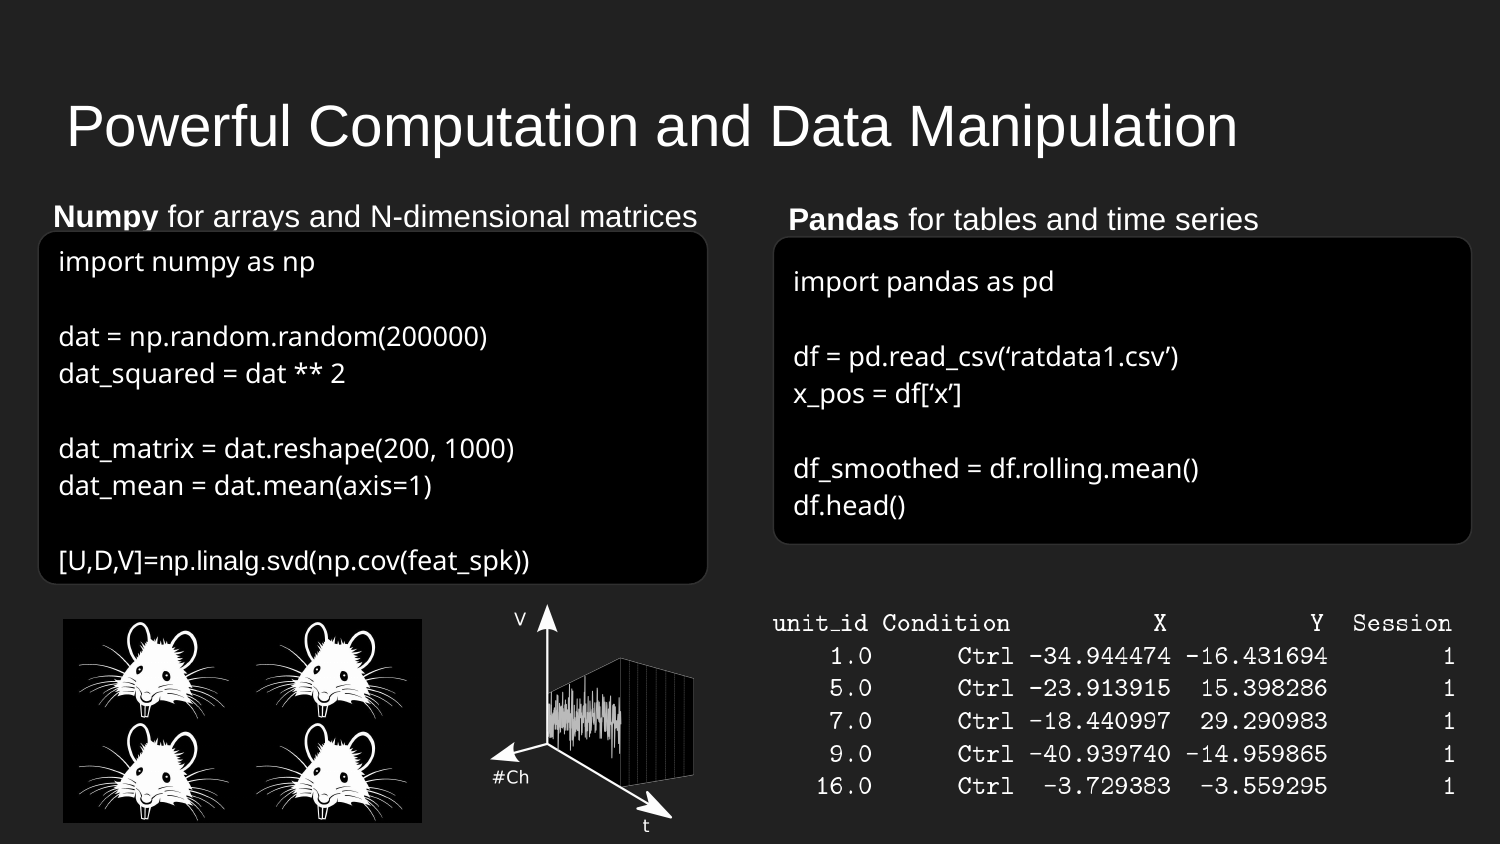

# Powerful Computation and Data Manipulation
Numpy for arrays and N-dimensional matrices
Pandas for tables and time series
import numpy as np
dat = np.random.random(200000)
dat_squared = dat ** 2
dat_matrix = dat.reshape(200, 1000)
dat_mean = dat.mean(axis=1)
[U,D,V]=np.linalg.svd(np.cov(feat_spk))
import pandas as pd
df = pd.read_csv(‘ratdata1.csv’)
x_pos = df[‘x’]
df_smoothed = df.rolling.mean()
df.head()